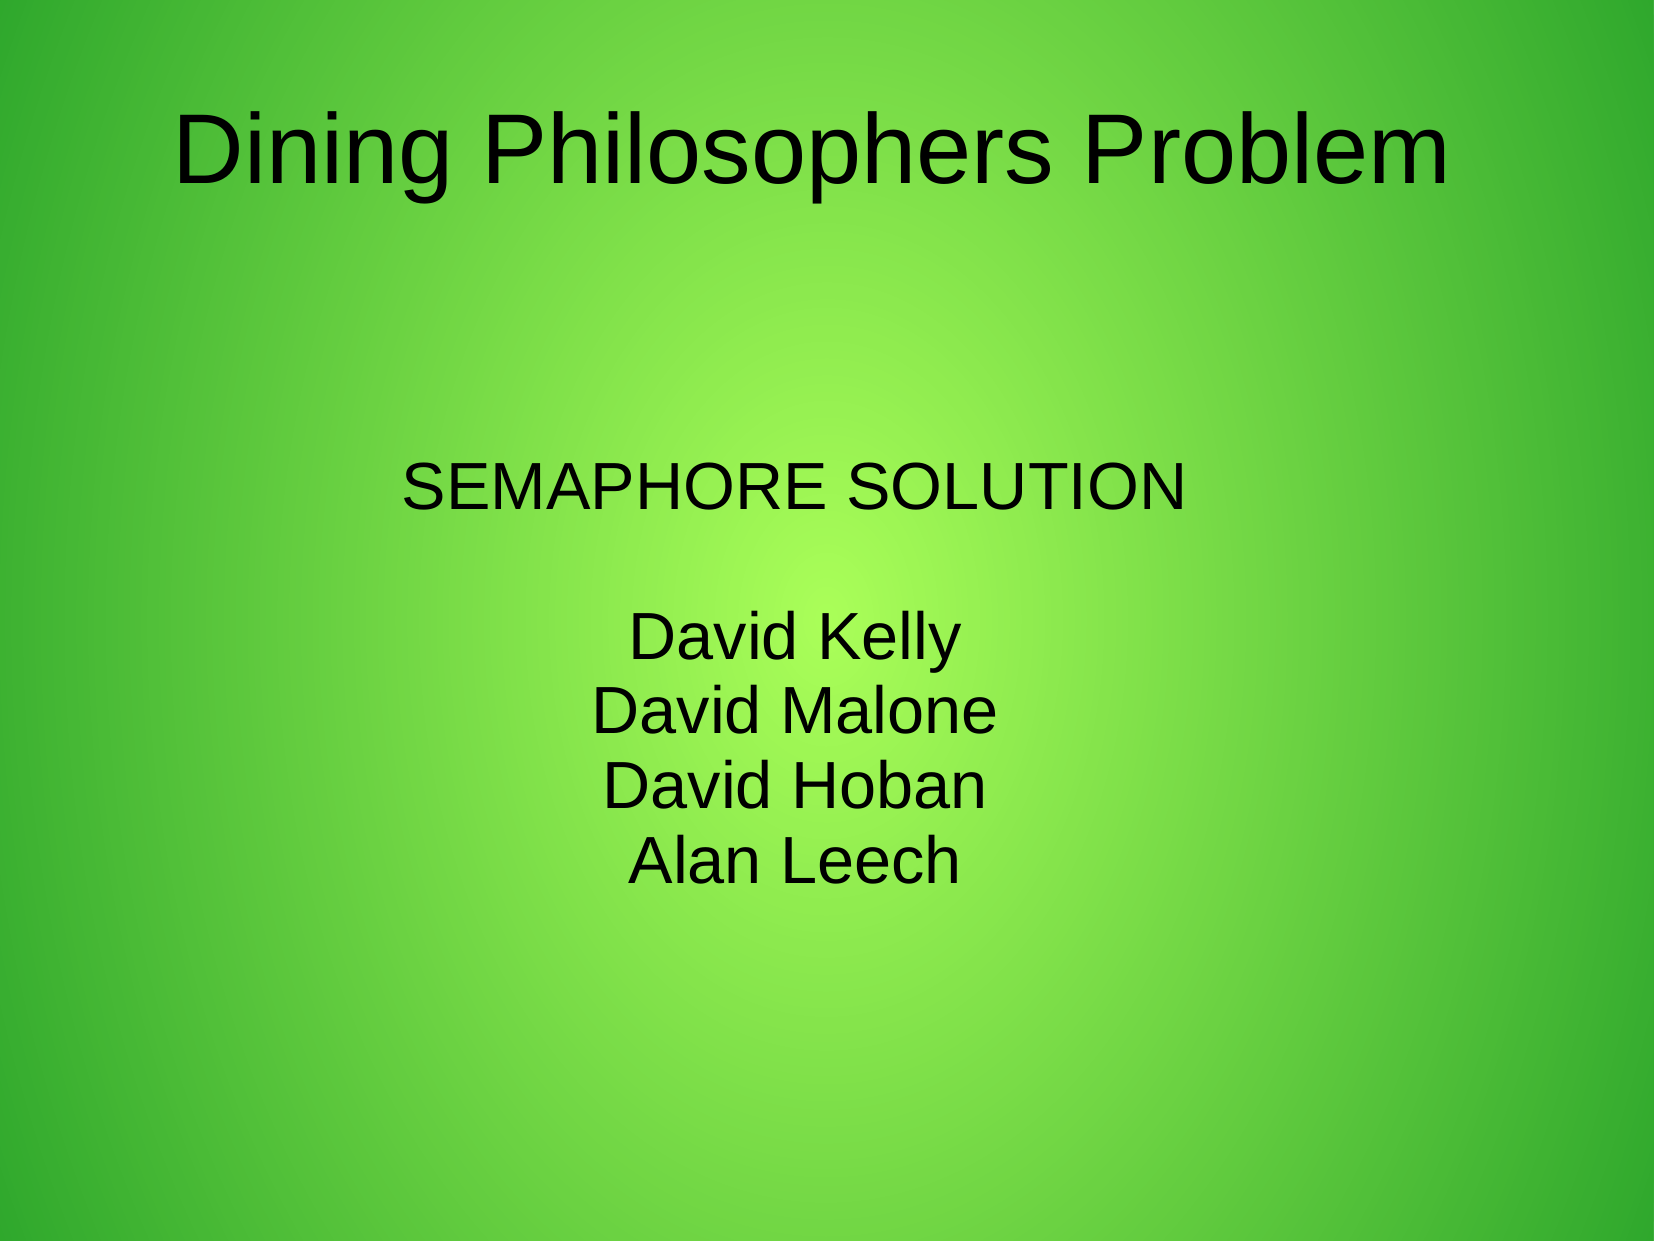

# Dining Philosophers Problem
SEMAPHORE SOLUTION
David Kelly
David Malone
David Hoban
Alan Leech